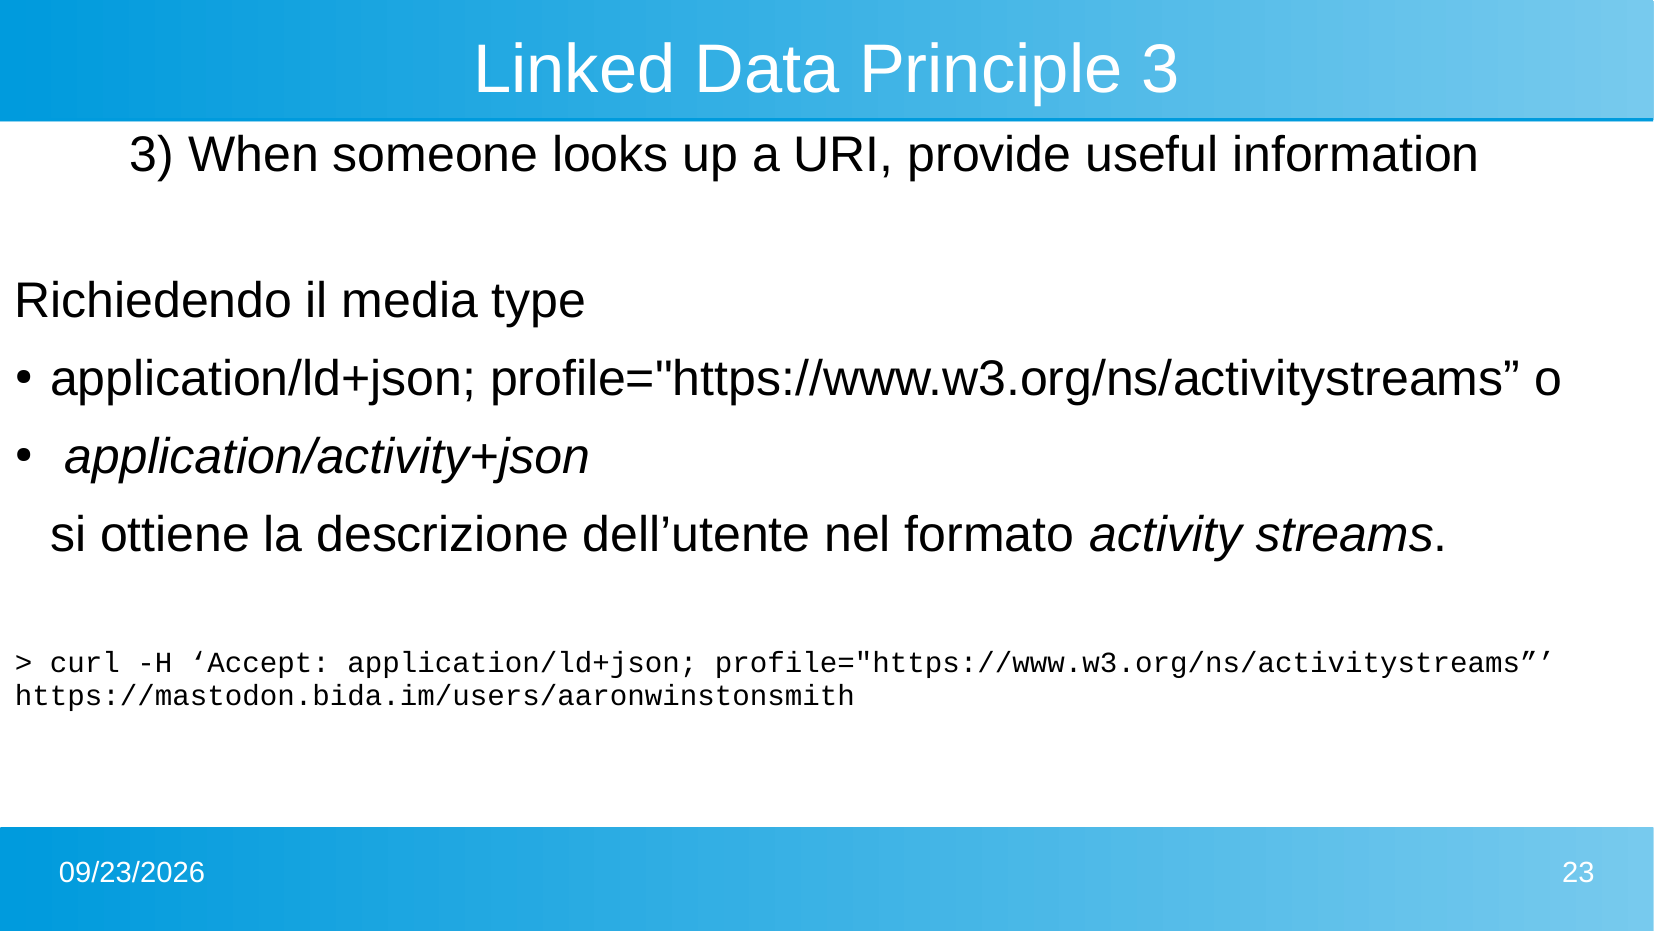

# Linked Data Principle 3
3) When someone looks up a URI, provide useful information
Richiedendo il media type
application/ld+json; profile="https://www.w3.org/ns/activitystreams” o
 application/activity+json
si ottiene la descrizione dell’utente nel formato activity streams.
> curl -H ‘Accept: application/ld+json; profile="https://www.w3.org/ns/activitystreams”’ https://mastodon.bida.im/users/aaronwinstonsmith
23